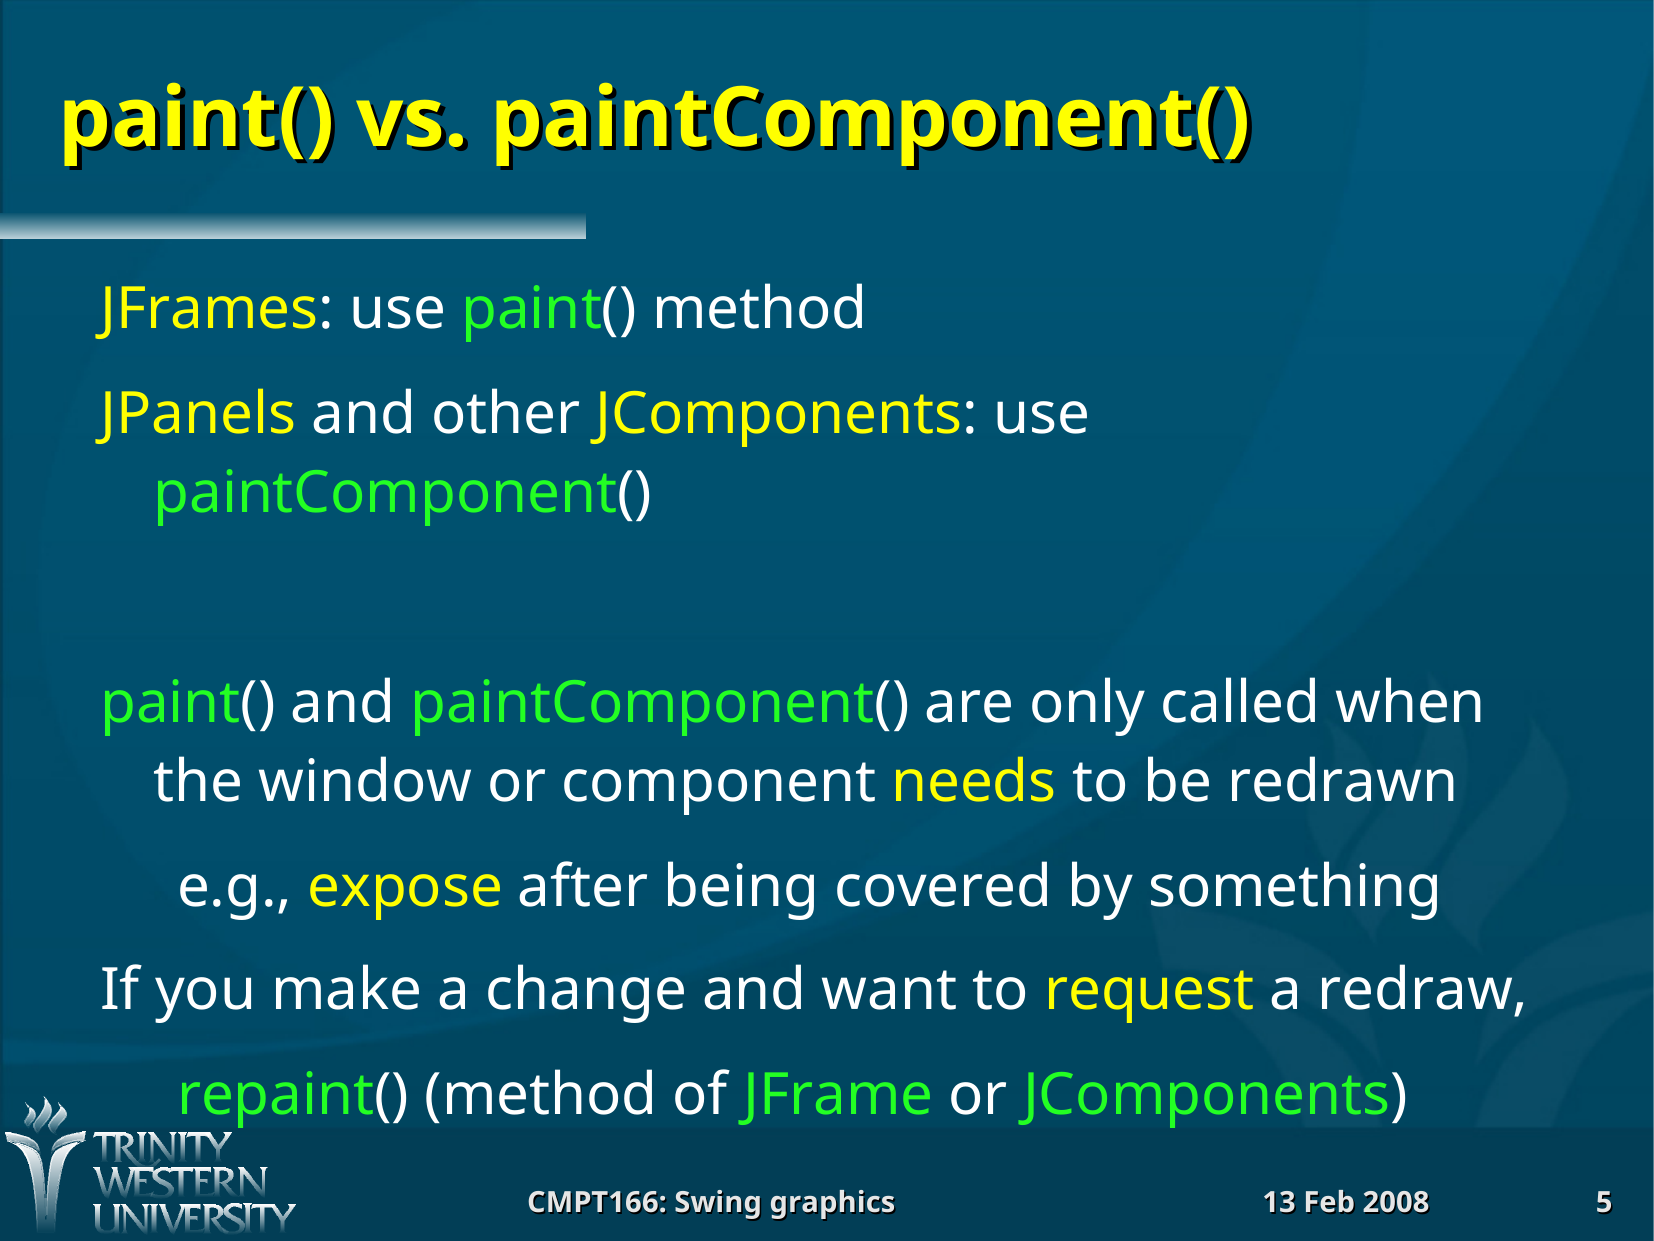

# paint() vs. paintComponent()
JFrames: use paint() method
JPanels and other JComponents: use paintComponent()
paint() and paintComponent() are only called when the window or component needs to be redrawn
e.g., expose after being covered by something
If you make a change and want to request a redraw,
repaint() (method of JFrame or JComponents)
CMPT166: Swing graphics
13 Feb 2008
5